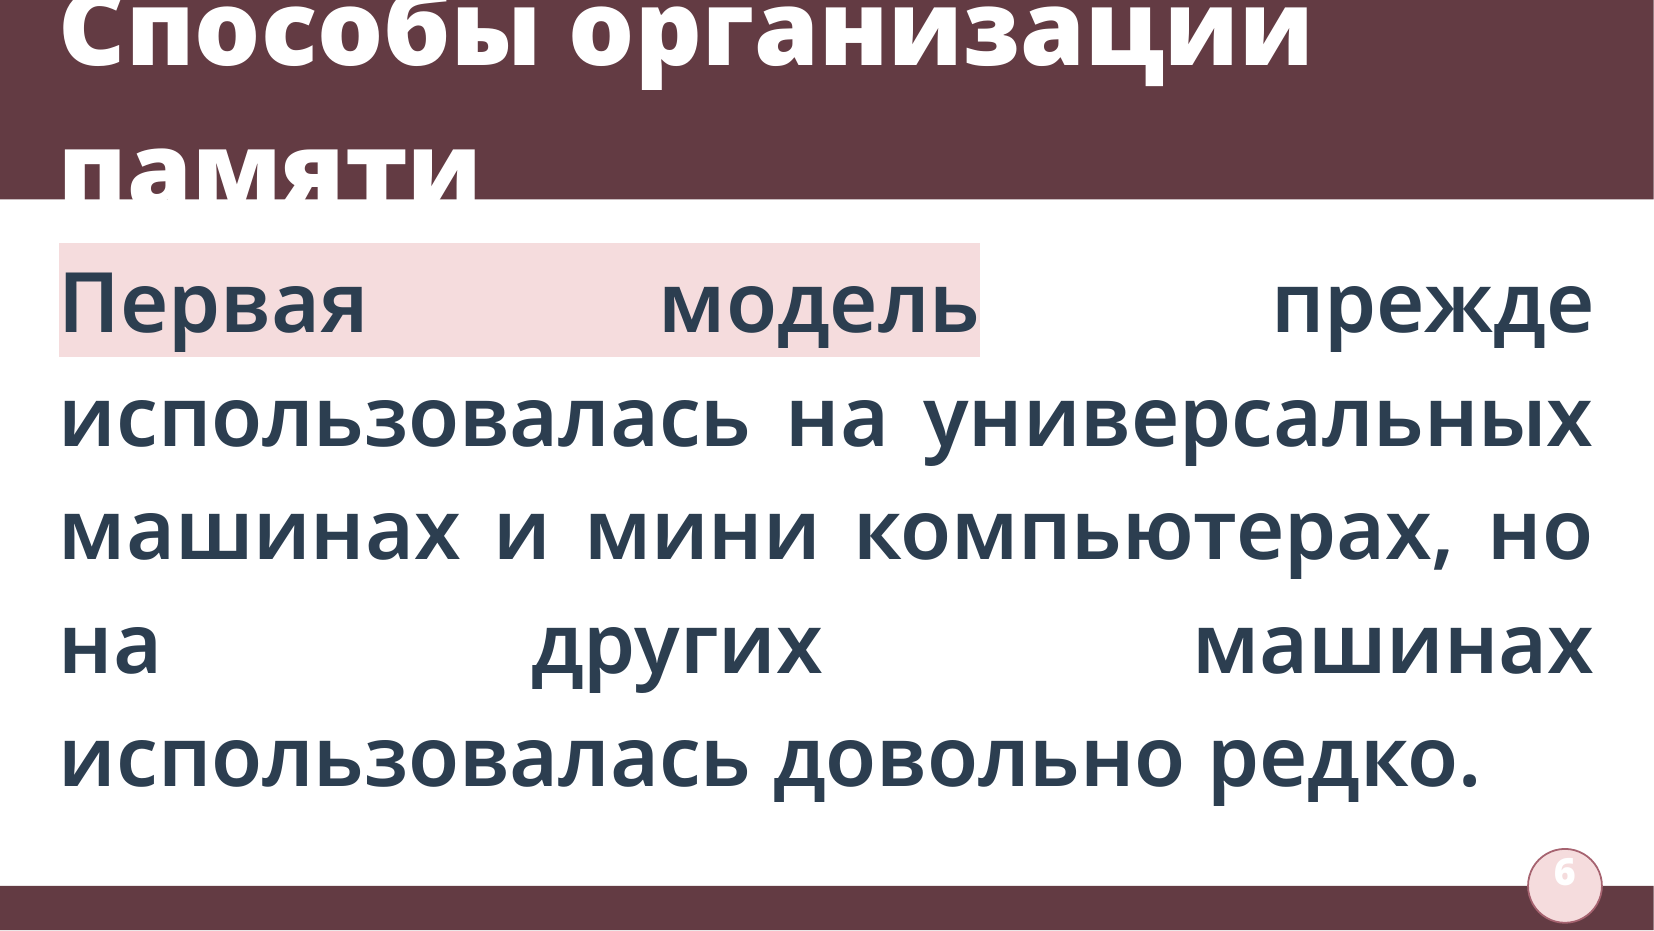

# Способы организации памяти
Первая модель прежде использовалась на универсальных машинах и мини компьютерах, но на других машинах использовалась довольно редко.